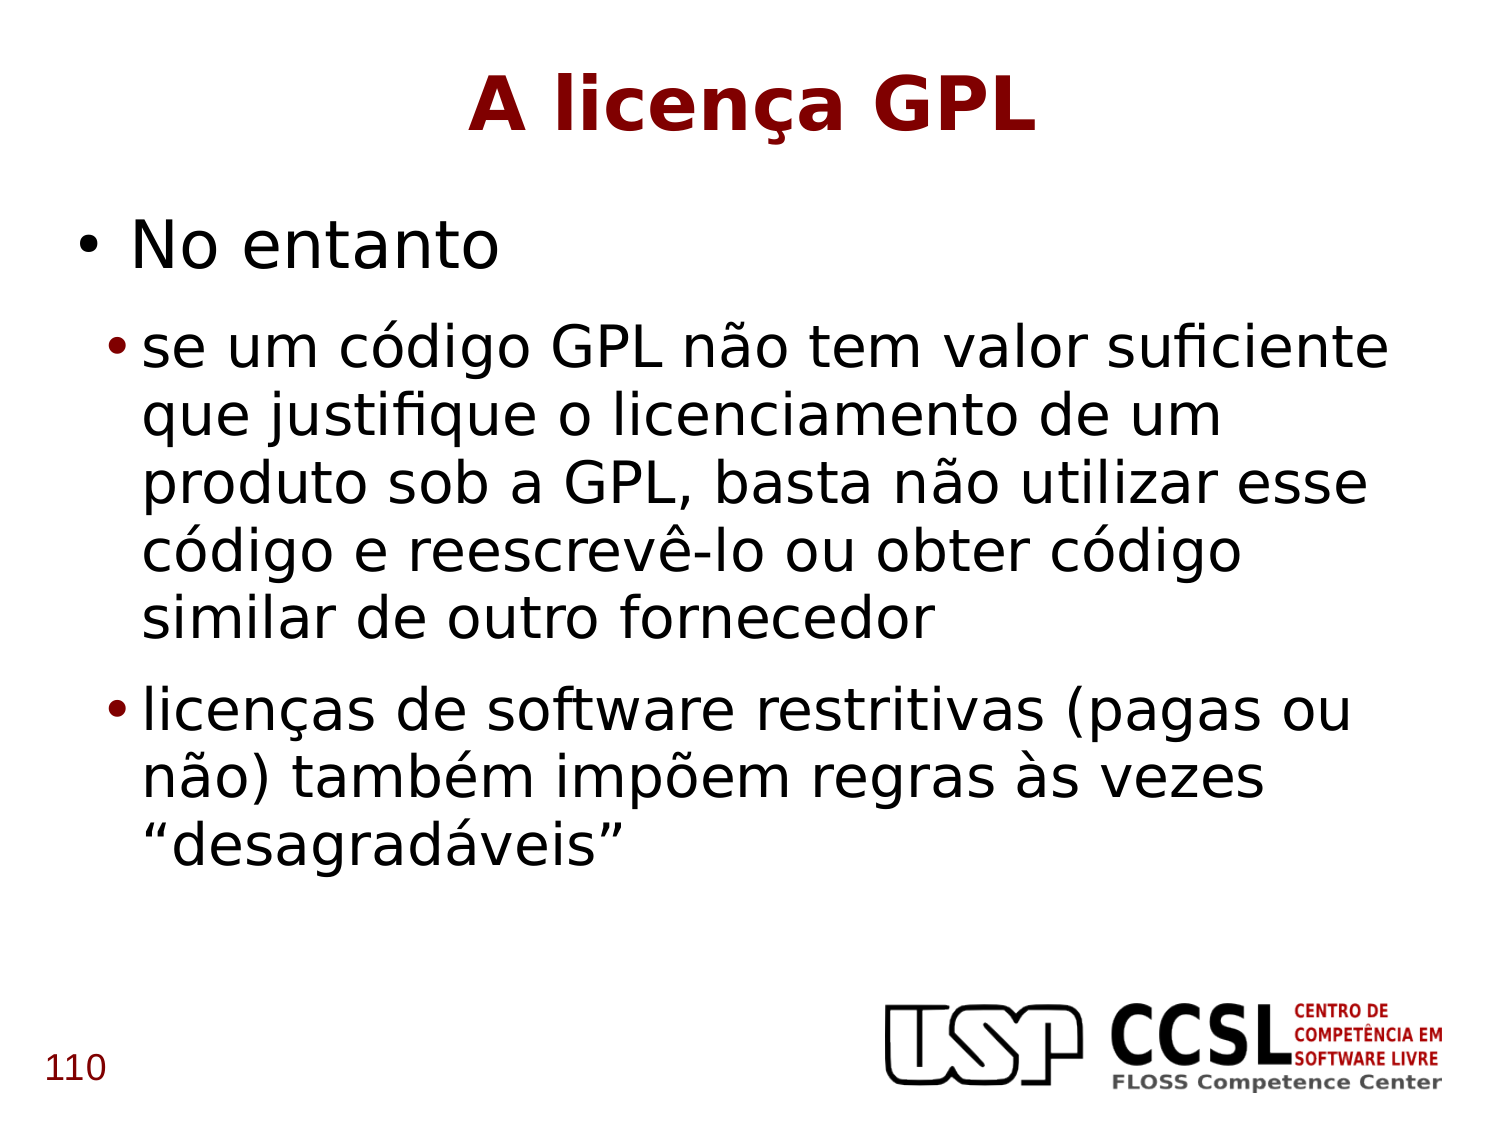

# A licença GPL
No entanto
se um código GPL não tem valor suficiente que justifique o licenciamento de um produto sob a GPL, basta não utilizar esse código e reescrevê-lo ou obter código similar de outro fornecedor
licenças de software restritivas (pagas ou não) também impõem regras às vezes “desagradáveis”